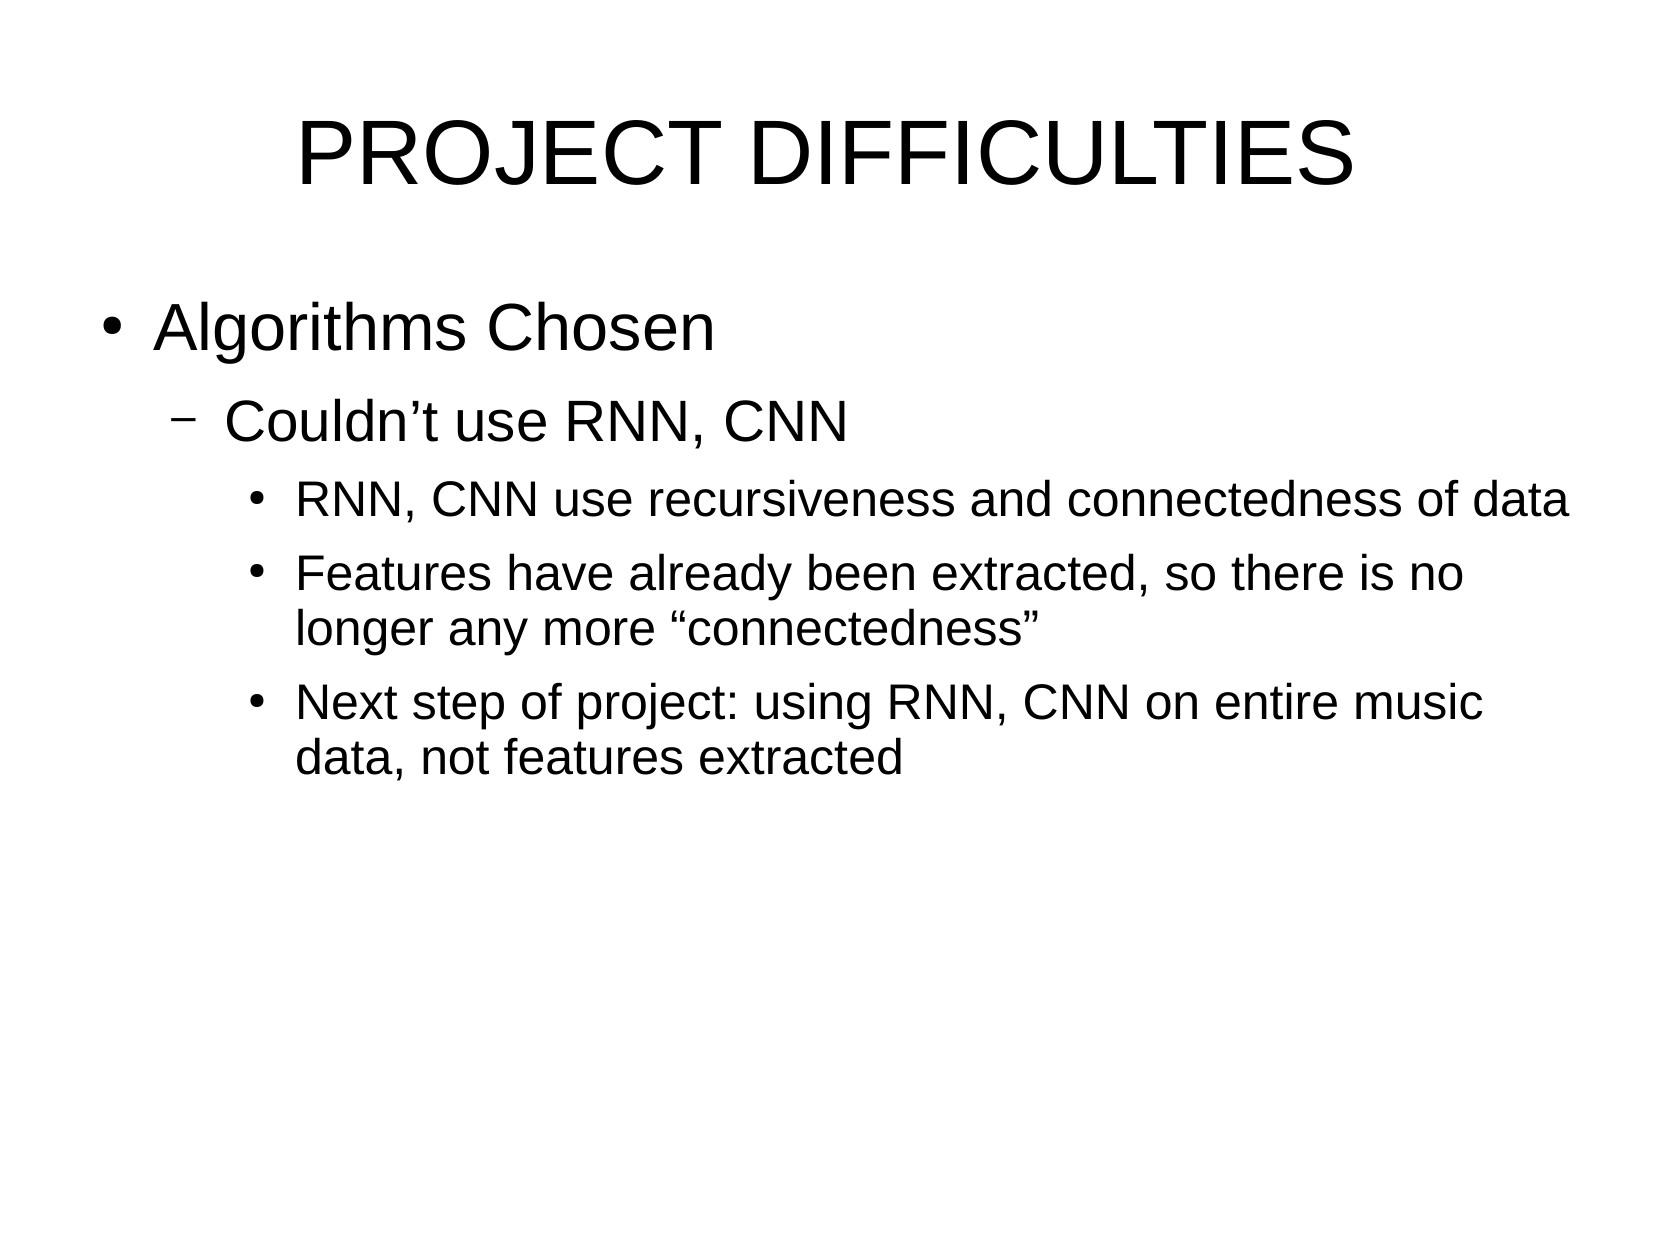

# PROJECT DIFFICULTIES
Algorithms Chosen
Couldn’t use RNN, CNN
RNN, CNN use recursiveness and connectedness of data
Features have already been extracted, so there is no longer any more “connectedness”
Next step of project: using RNN, CNN on entire music data, not features extracted